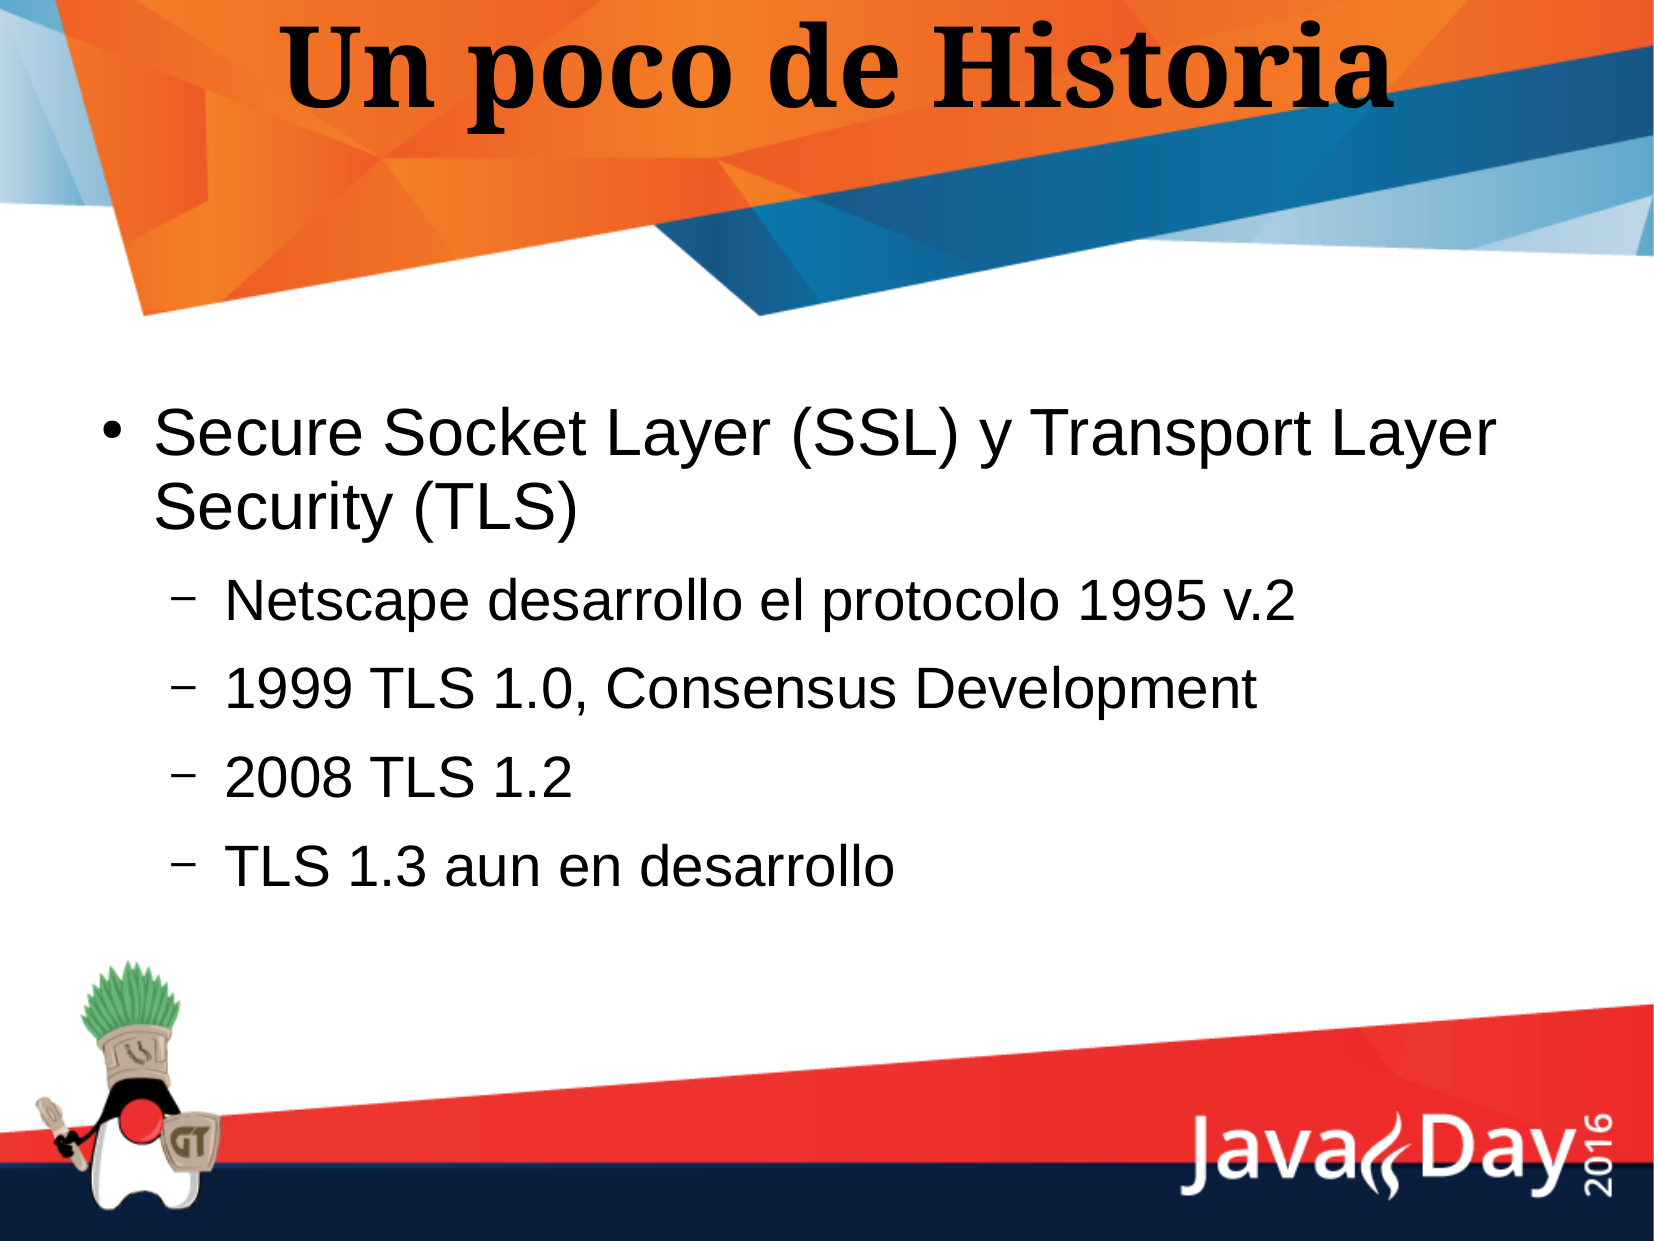

# Un poco de Historia
Secure Socket Layer (SSL) y Transport Layer Security (TLS)
Netscape desarrollo el protocolo 1995 v.2
1999 TLS 1.0, Consensus Development
2008 TLS 1.2
TLS 1.3 aun en desarrollo